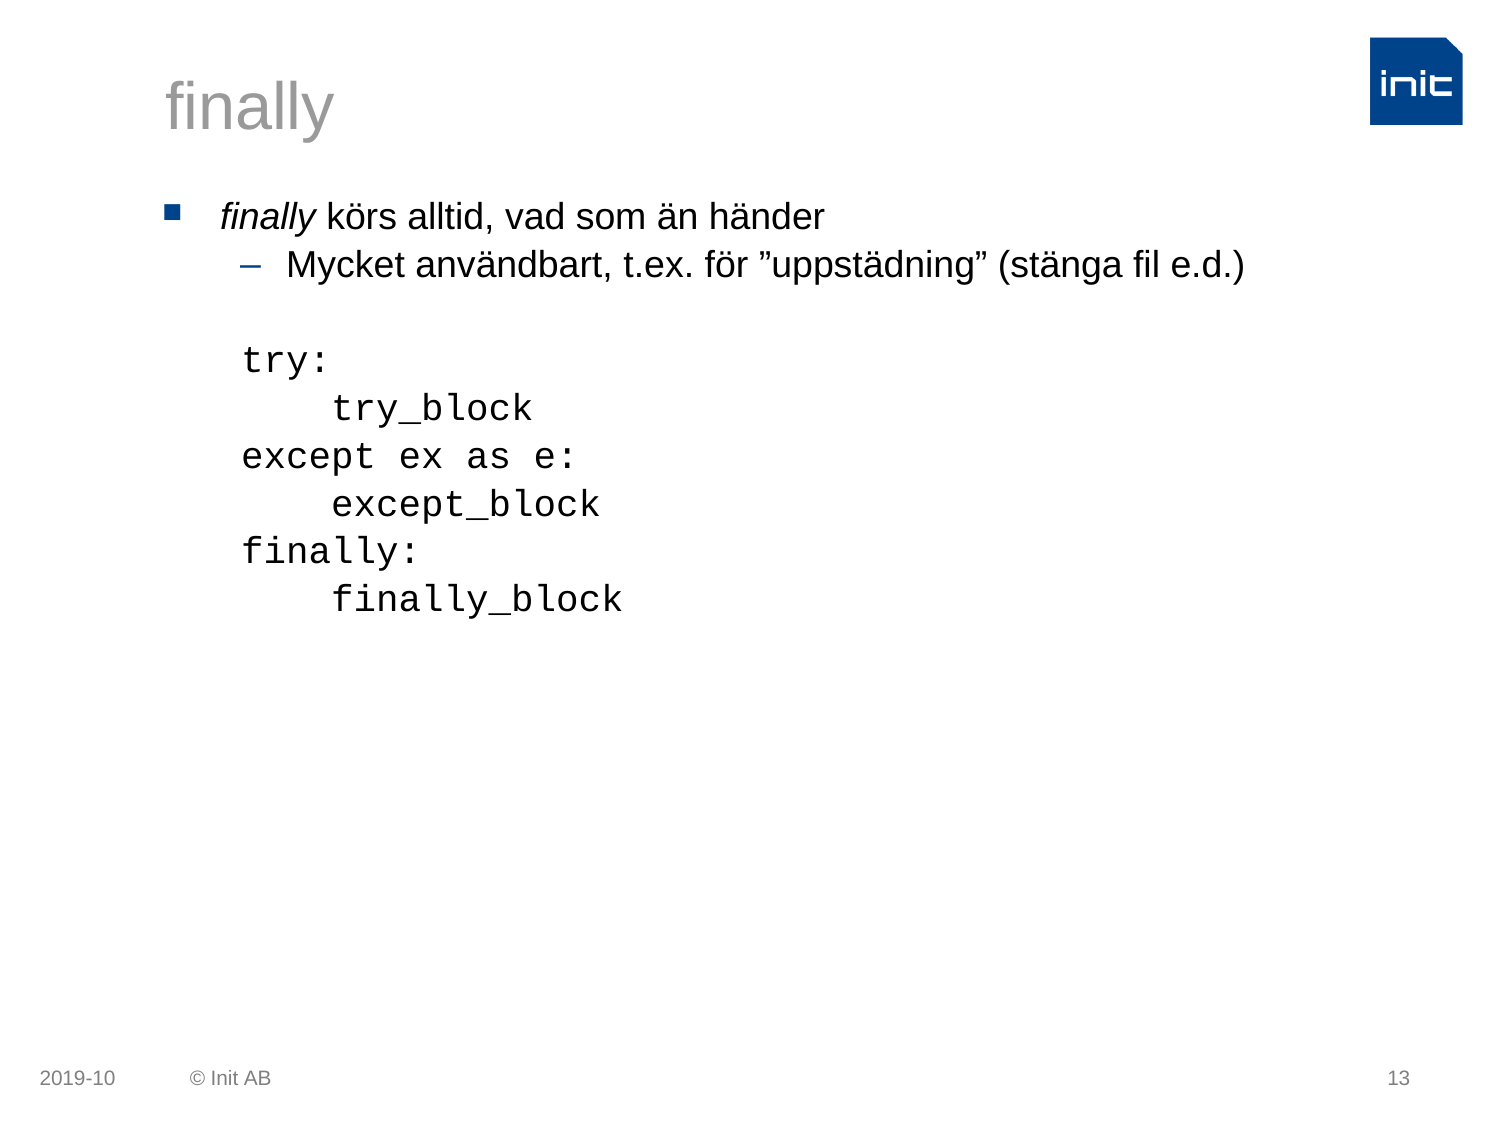

finally
finally körs alltid, vad som än händer
Mycket användbart, t.ex. för ”uppstädning” (stänga fil e.d.)
try:
 try_block
except ex as e:
 except_block
finally:
 finally_block
2019-10
© Init AB